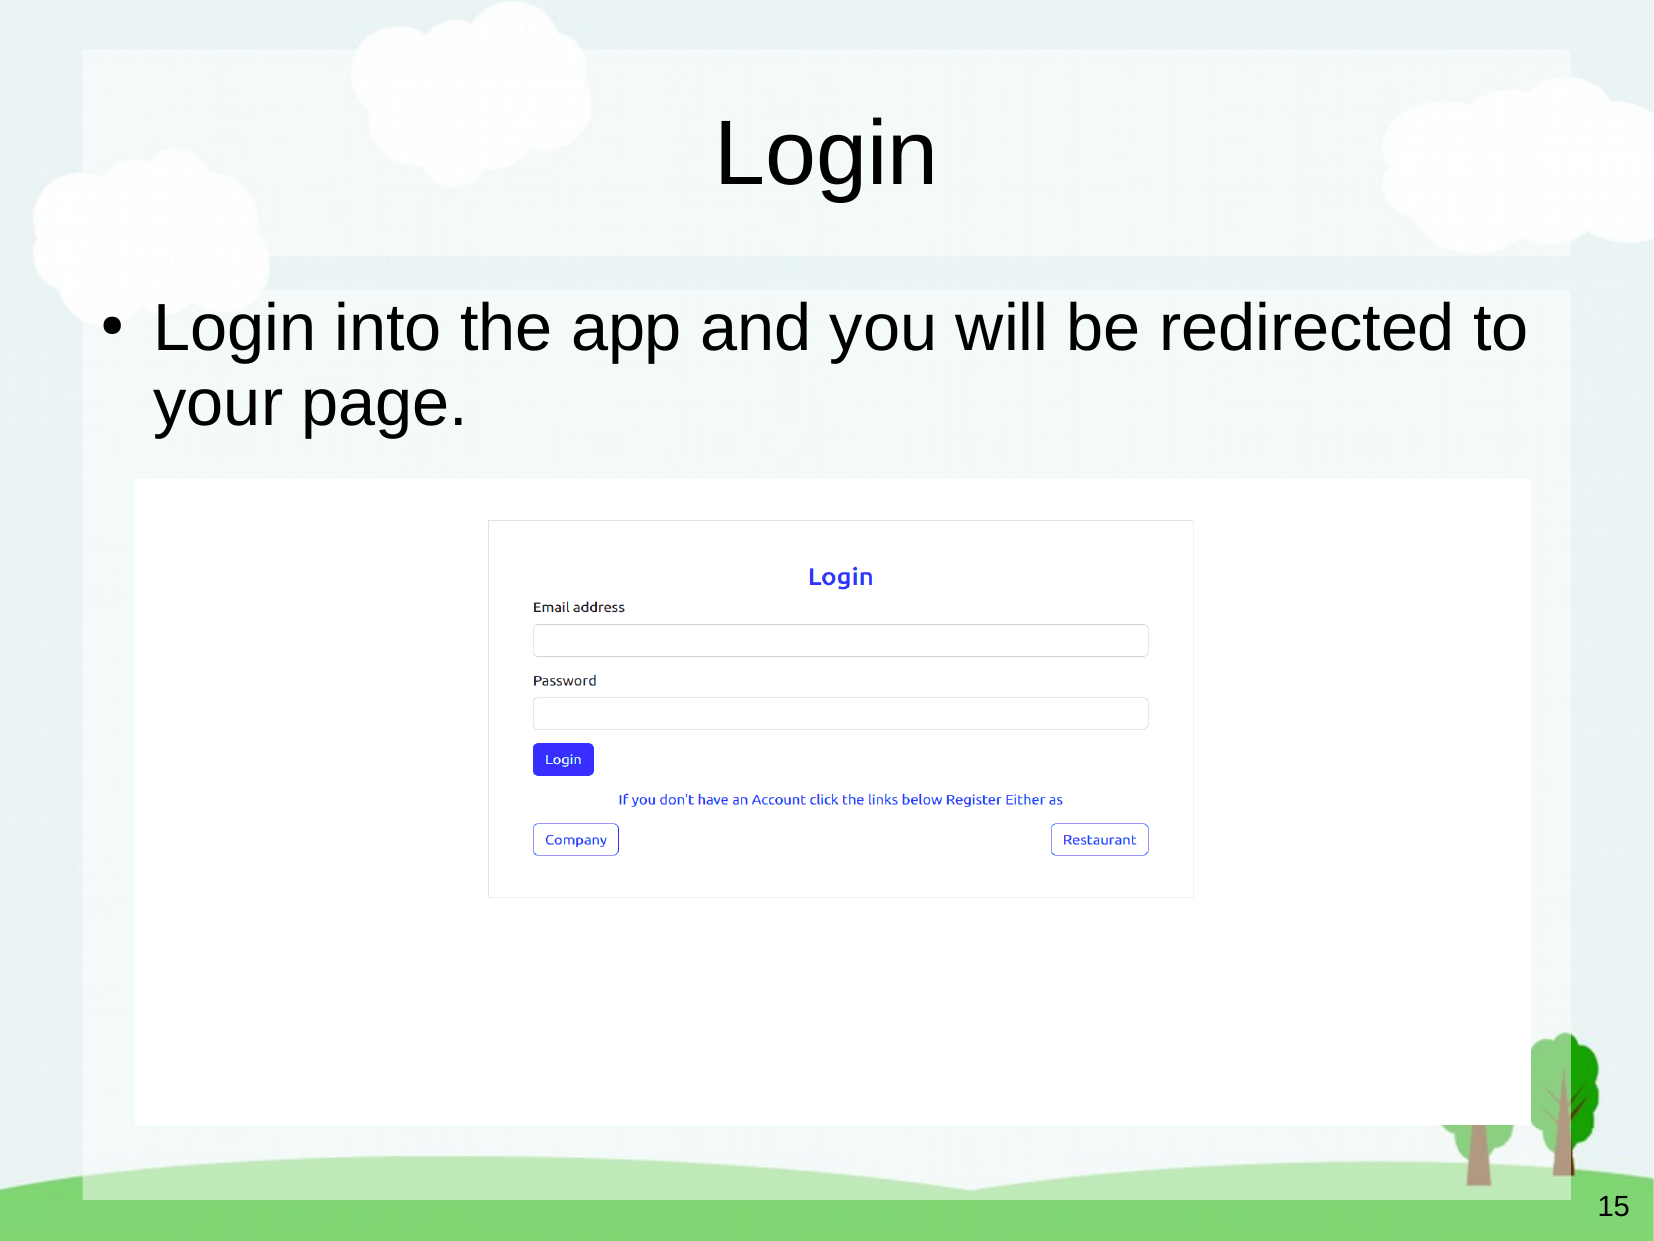

# Login
Login into the app and you will be redirected to your page.
15